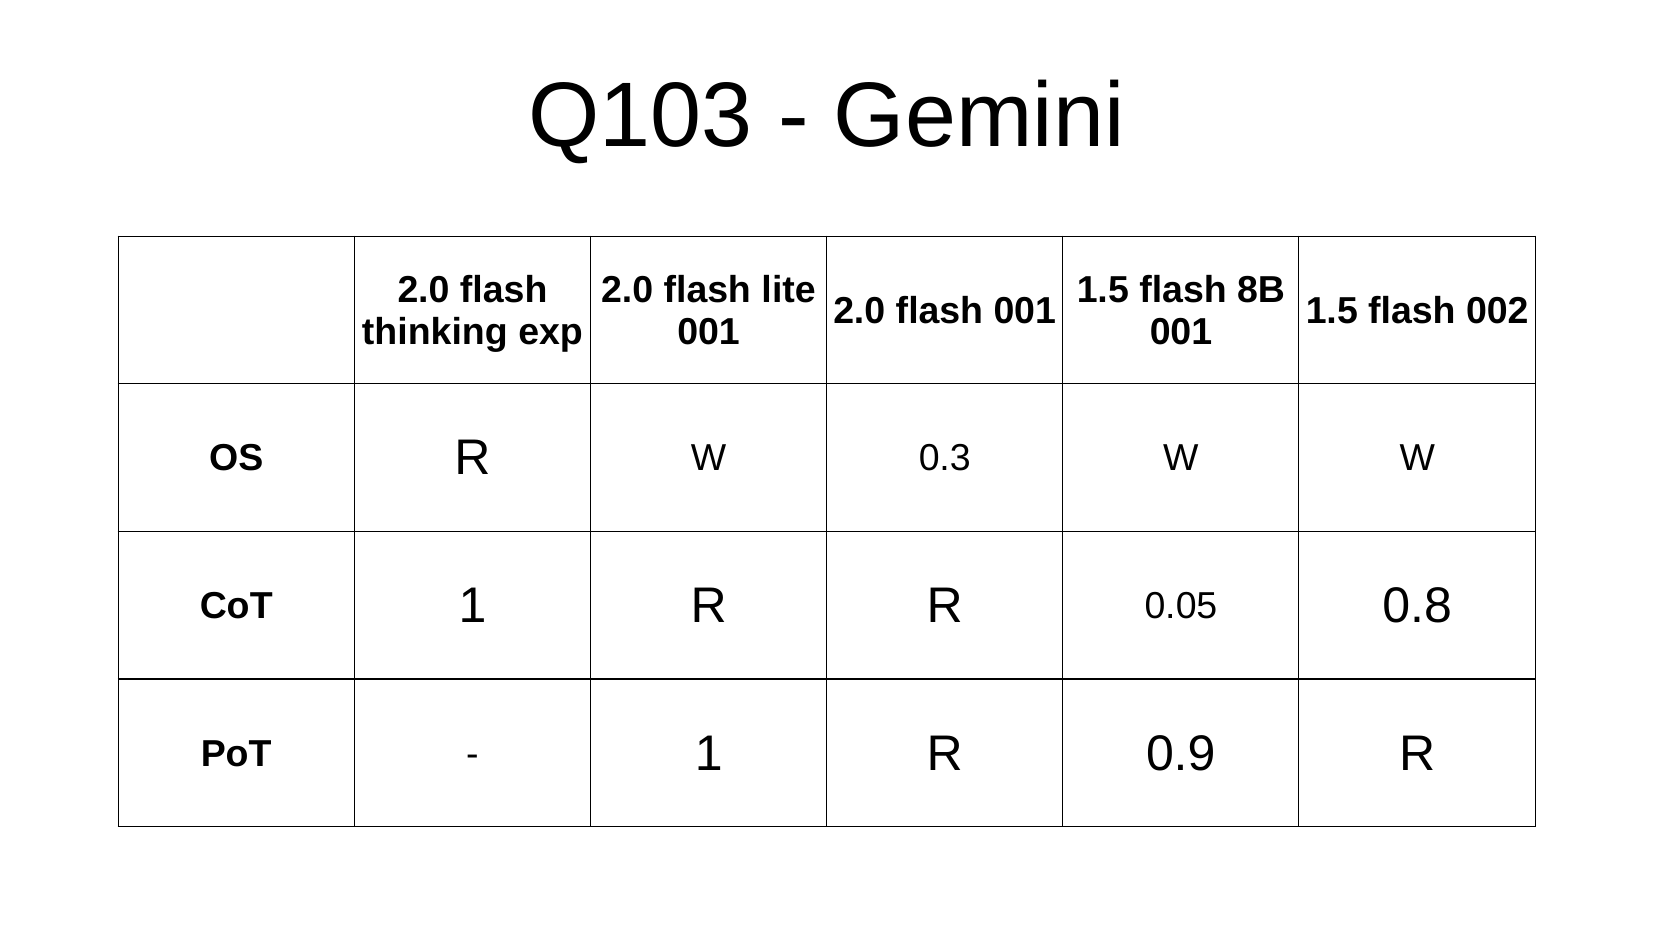

# Q103 - Gemini
| | 2.0 flash thinking exp | 2.0 flash lite 001 | 2.0 flash 001 | 1.5 flash 8B 001 | 1.5 flash 002 |
| --- | --- | --- | --- | --- | --- |
| OS | R | W | 0.3 | W | W |
| CoT | 1 | R | R | 0.05 | 0.8 |
| PoT | - | 1 | R | 0.9 | R |